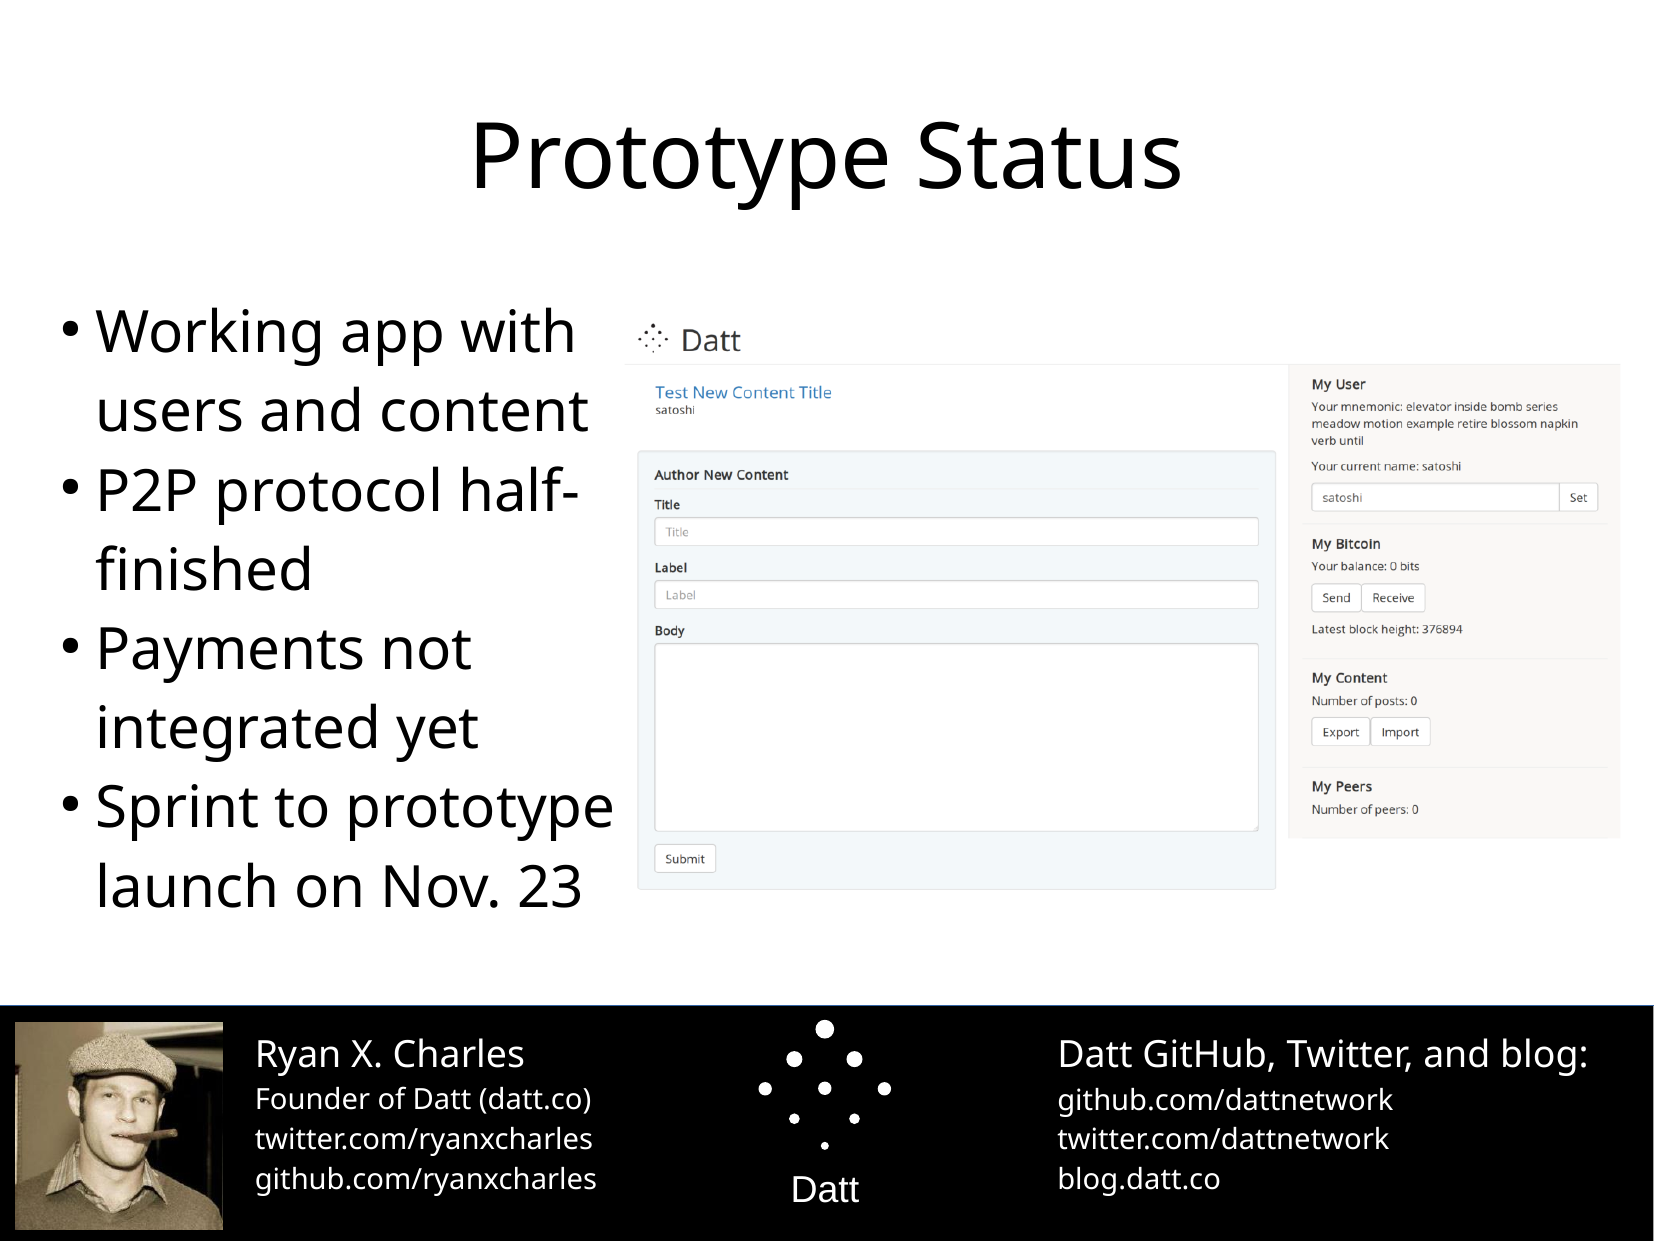

Prototype Status
# Working app with users and content
P2P protocol half-finished
Payments not integrated yet
Sprint to prototype launch on Nov. 23
Ryan X. Charles
Founder of Datt (datt.co)
twitter.com/ryanxcharles
github.com/ryanxcharles
Datt GitHub, Twitter, and blog:
github.com/dattnetwork
twitter.com/dattnetwork
blog.datt.co
Datt